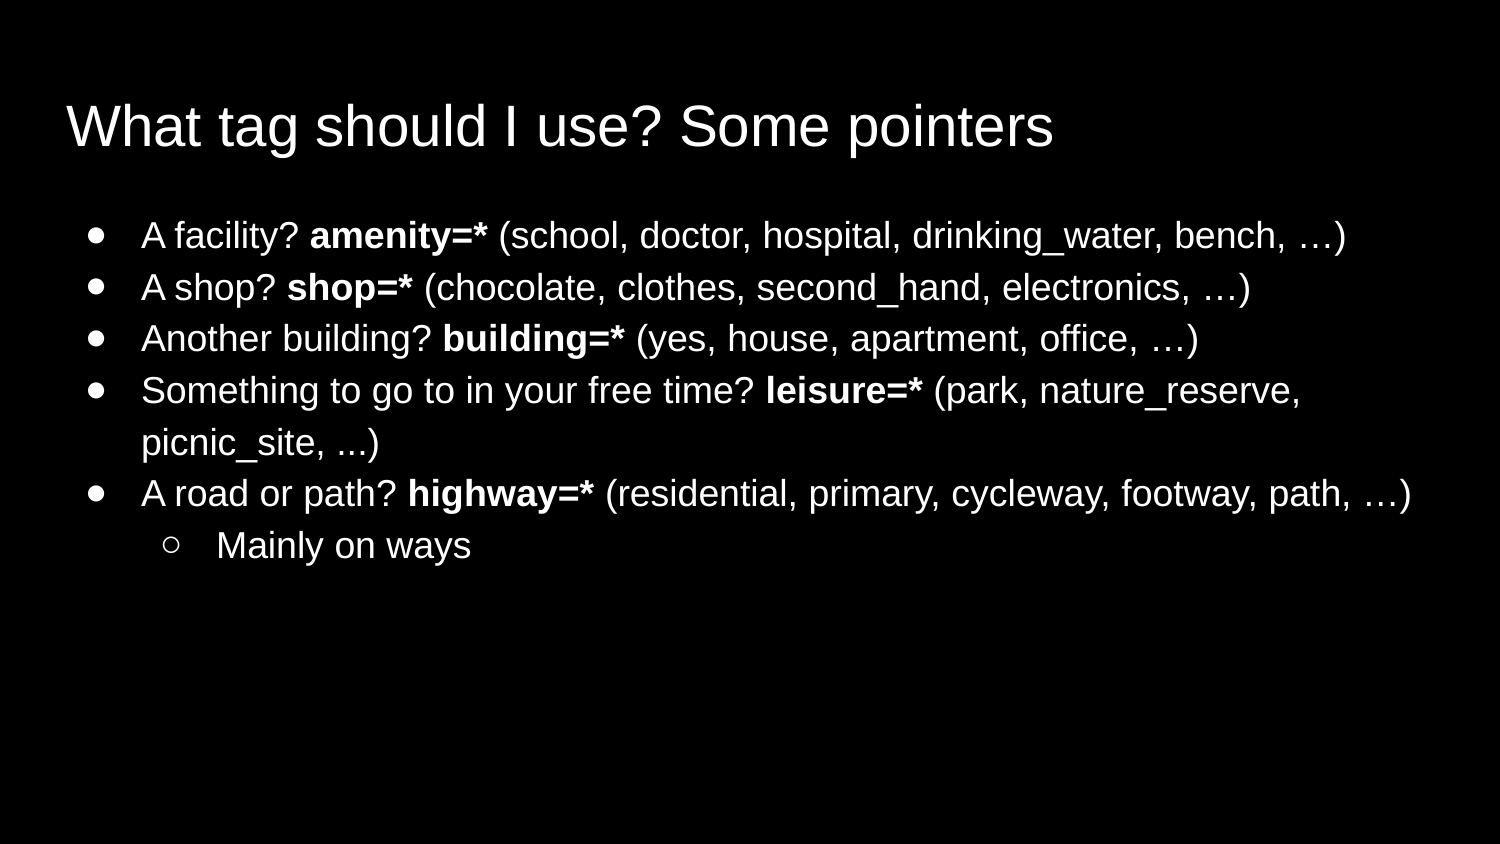

# What tag should I use? Some pointers
A facility? amenity=* (school, doctor, hospital, drinking_water, bench, …)
A shop? shop=* (chocolate, clothes, second_hand, electronics, …)
Another building? building=* (yes, house, apartment, office, …)
Something to go to in your free time? leisure=* (park, nature_reserve, picnic_site, ...)
A road or path? highway=* (residential, primary, cycleway, footway, path, …)
Mainly on ways